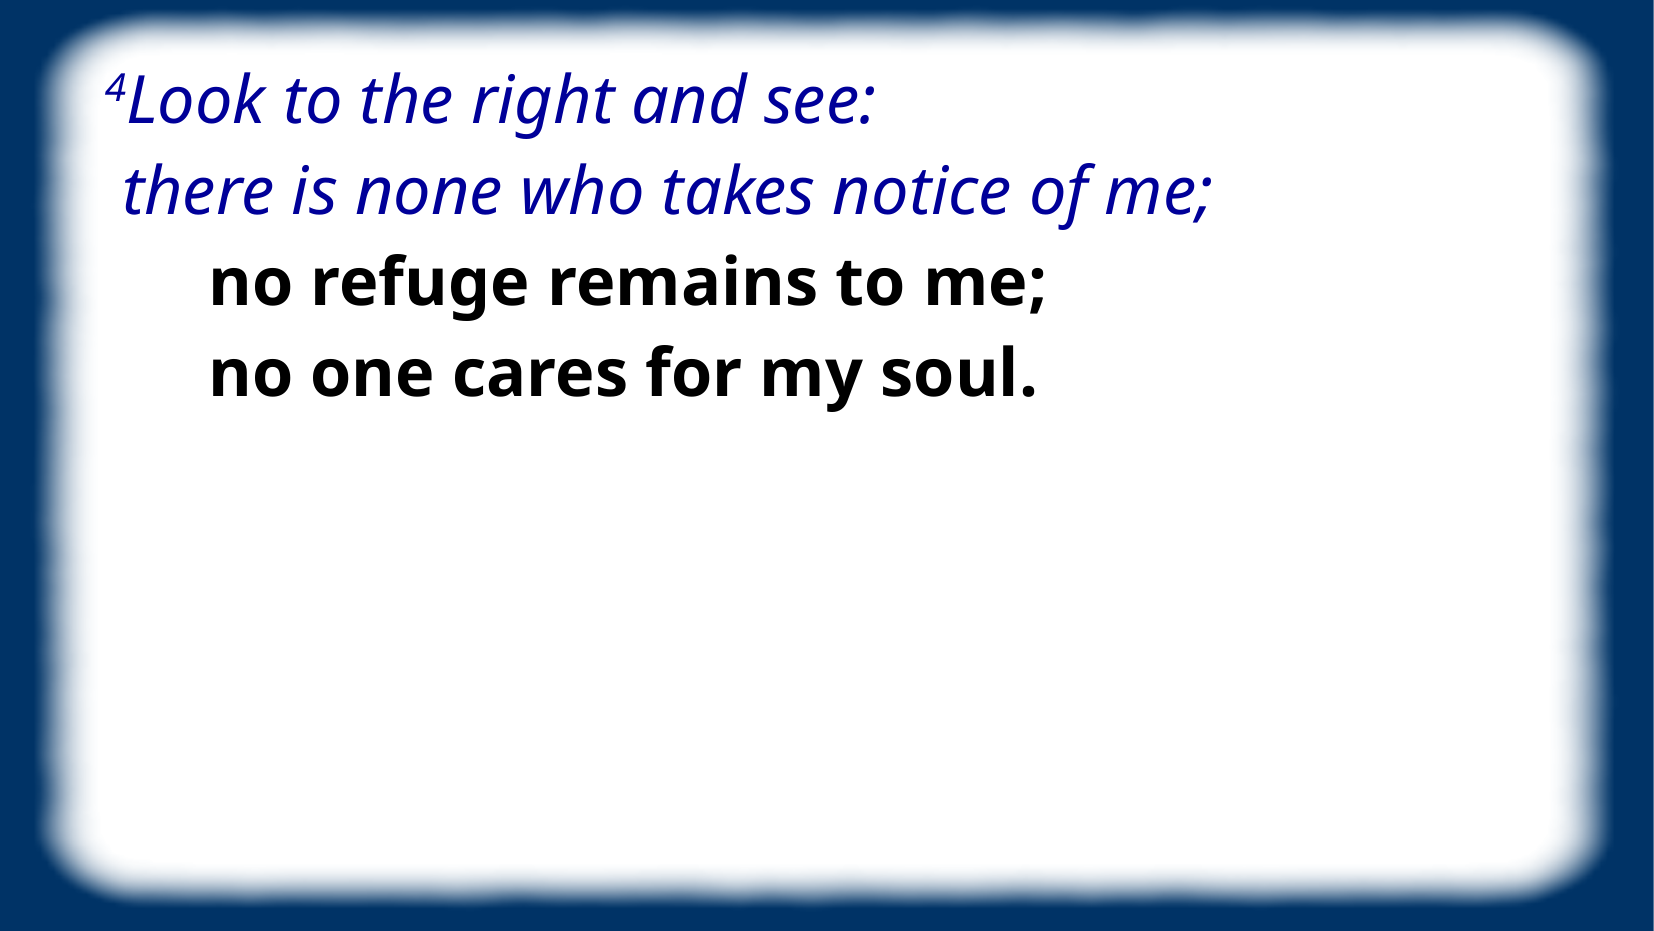

4Look to the right and see:
 there is none who takes notice of me;
 no refuge remains to me;
 no one cares for my soul.